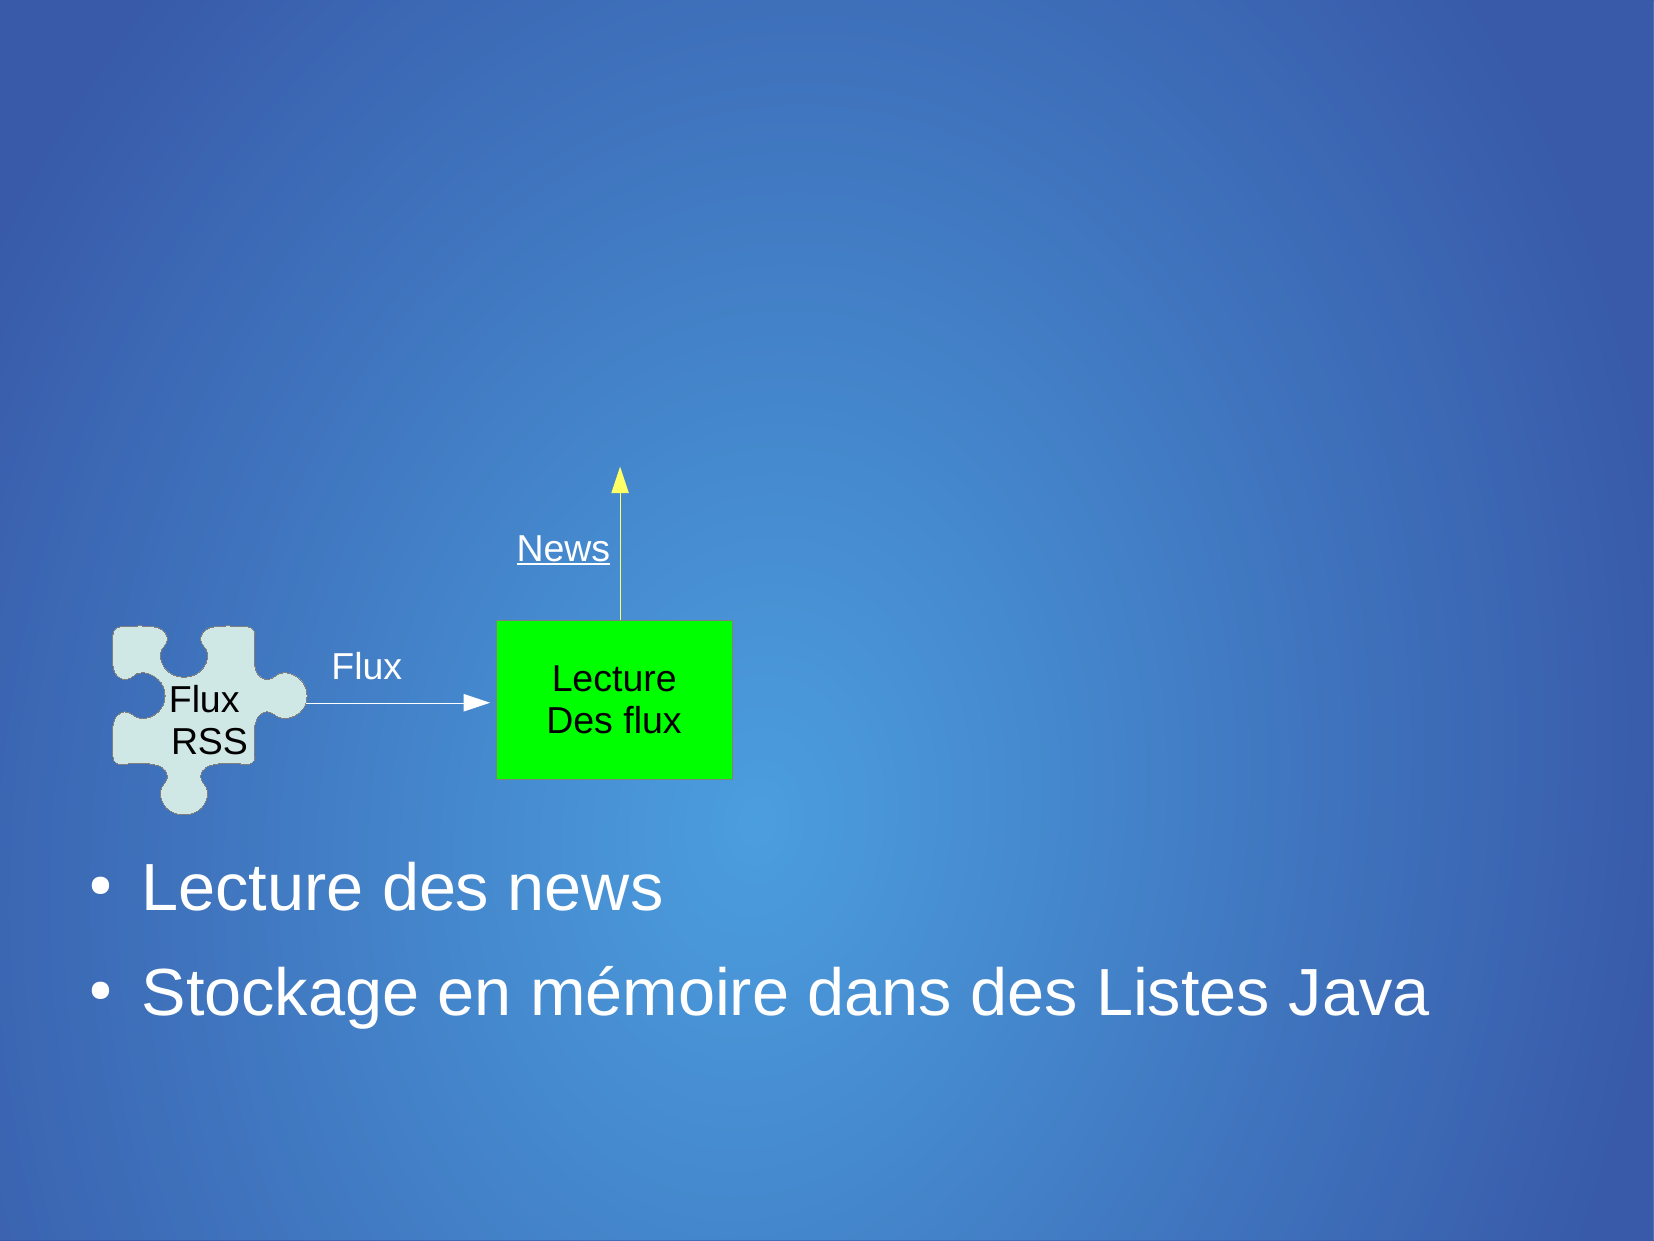

News
Lecture
Des flux
Flux
RSS
Flux
# Lecture des news
Stockage en mémoire dans des Listes Java